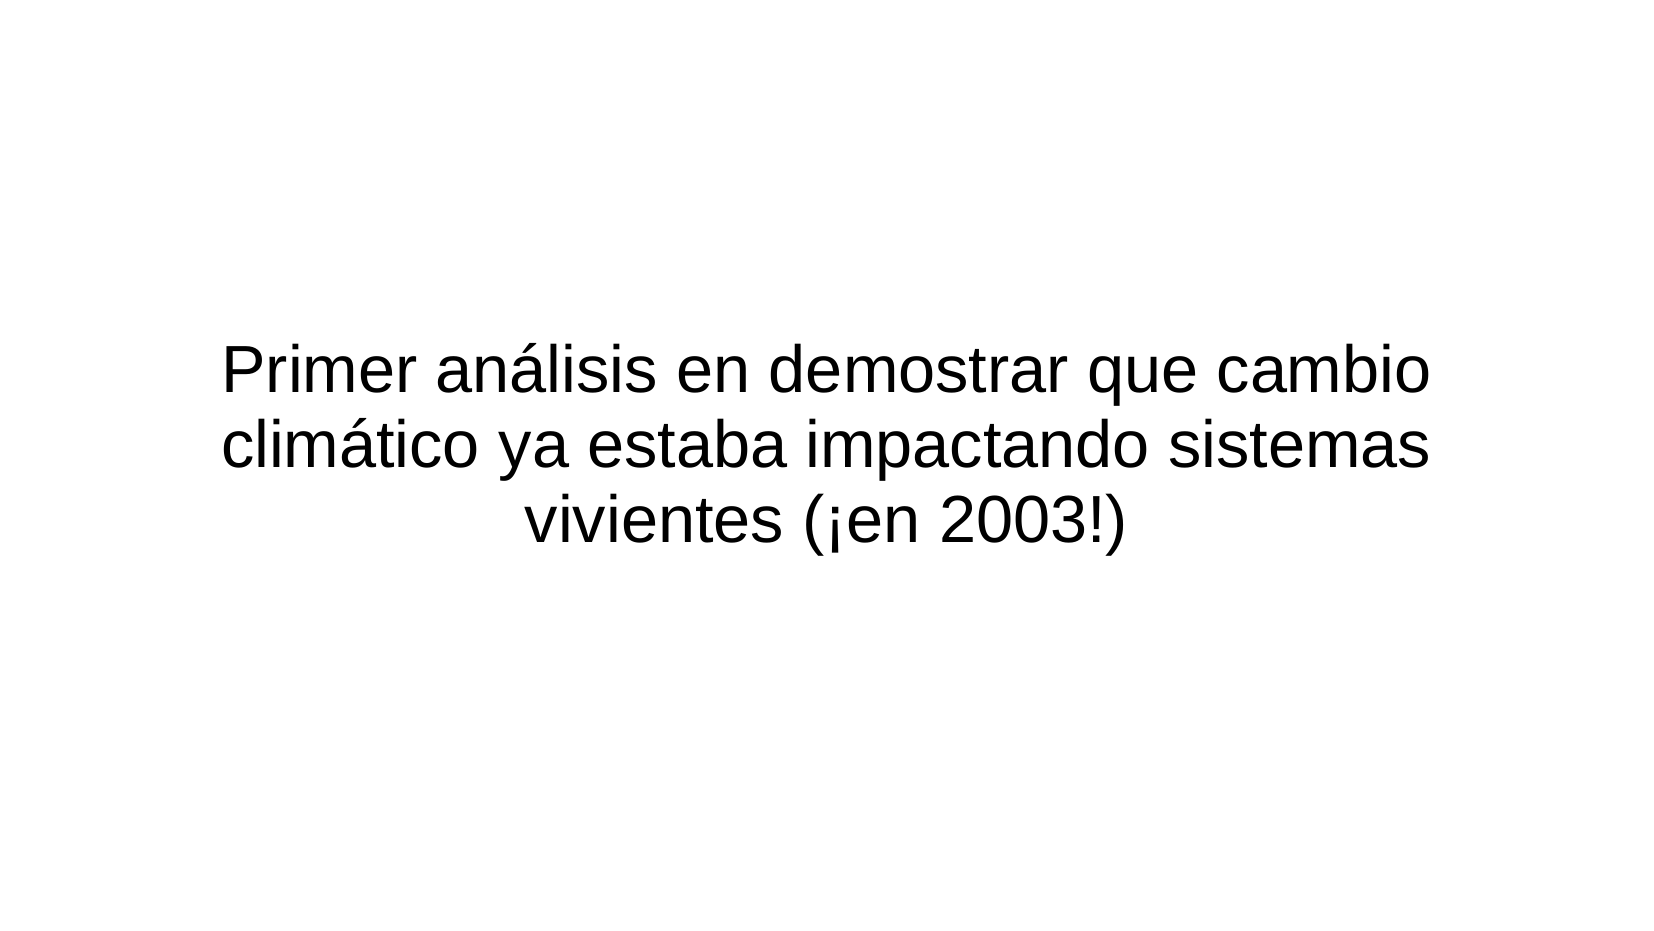

Primer análisis en demostrar que cambio climático ya estaba impactando sistemas vivientes (¡en 2003!)